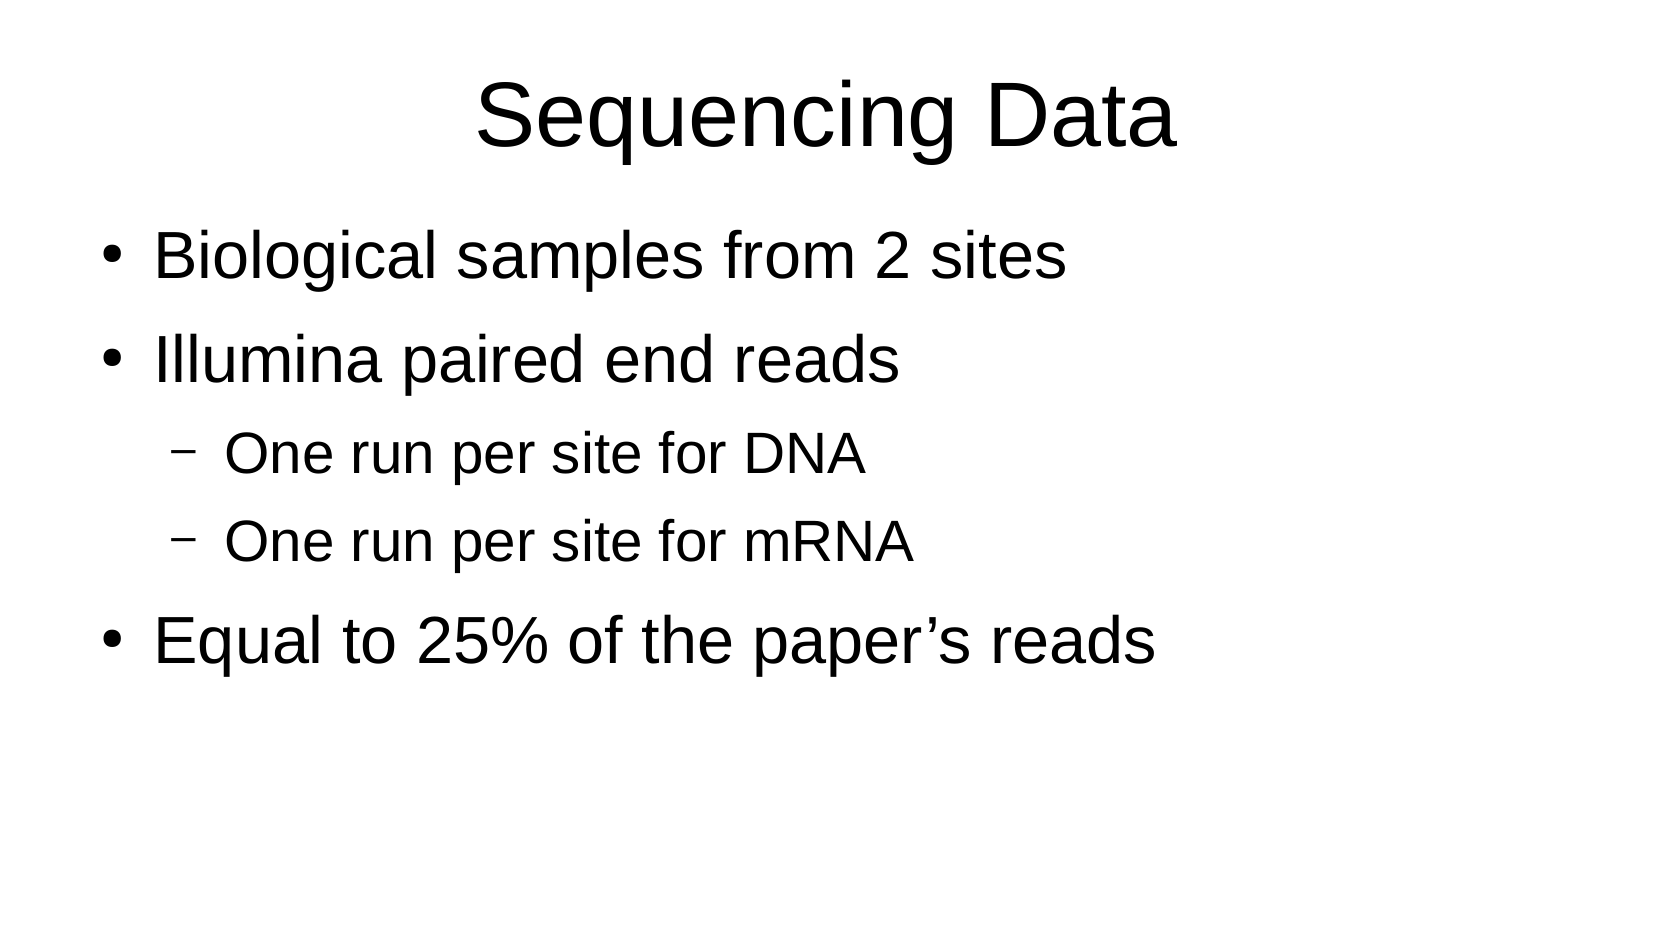

# Sequencing Data
Biological samples from 2 sites
Illumina paired end reads
One run per site for DNA
One run per site for mRNA
Equal to 25% of the paper’s reads